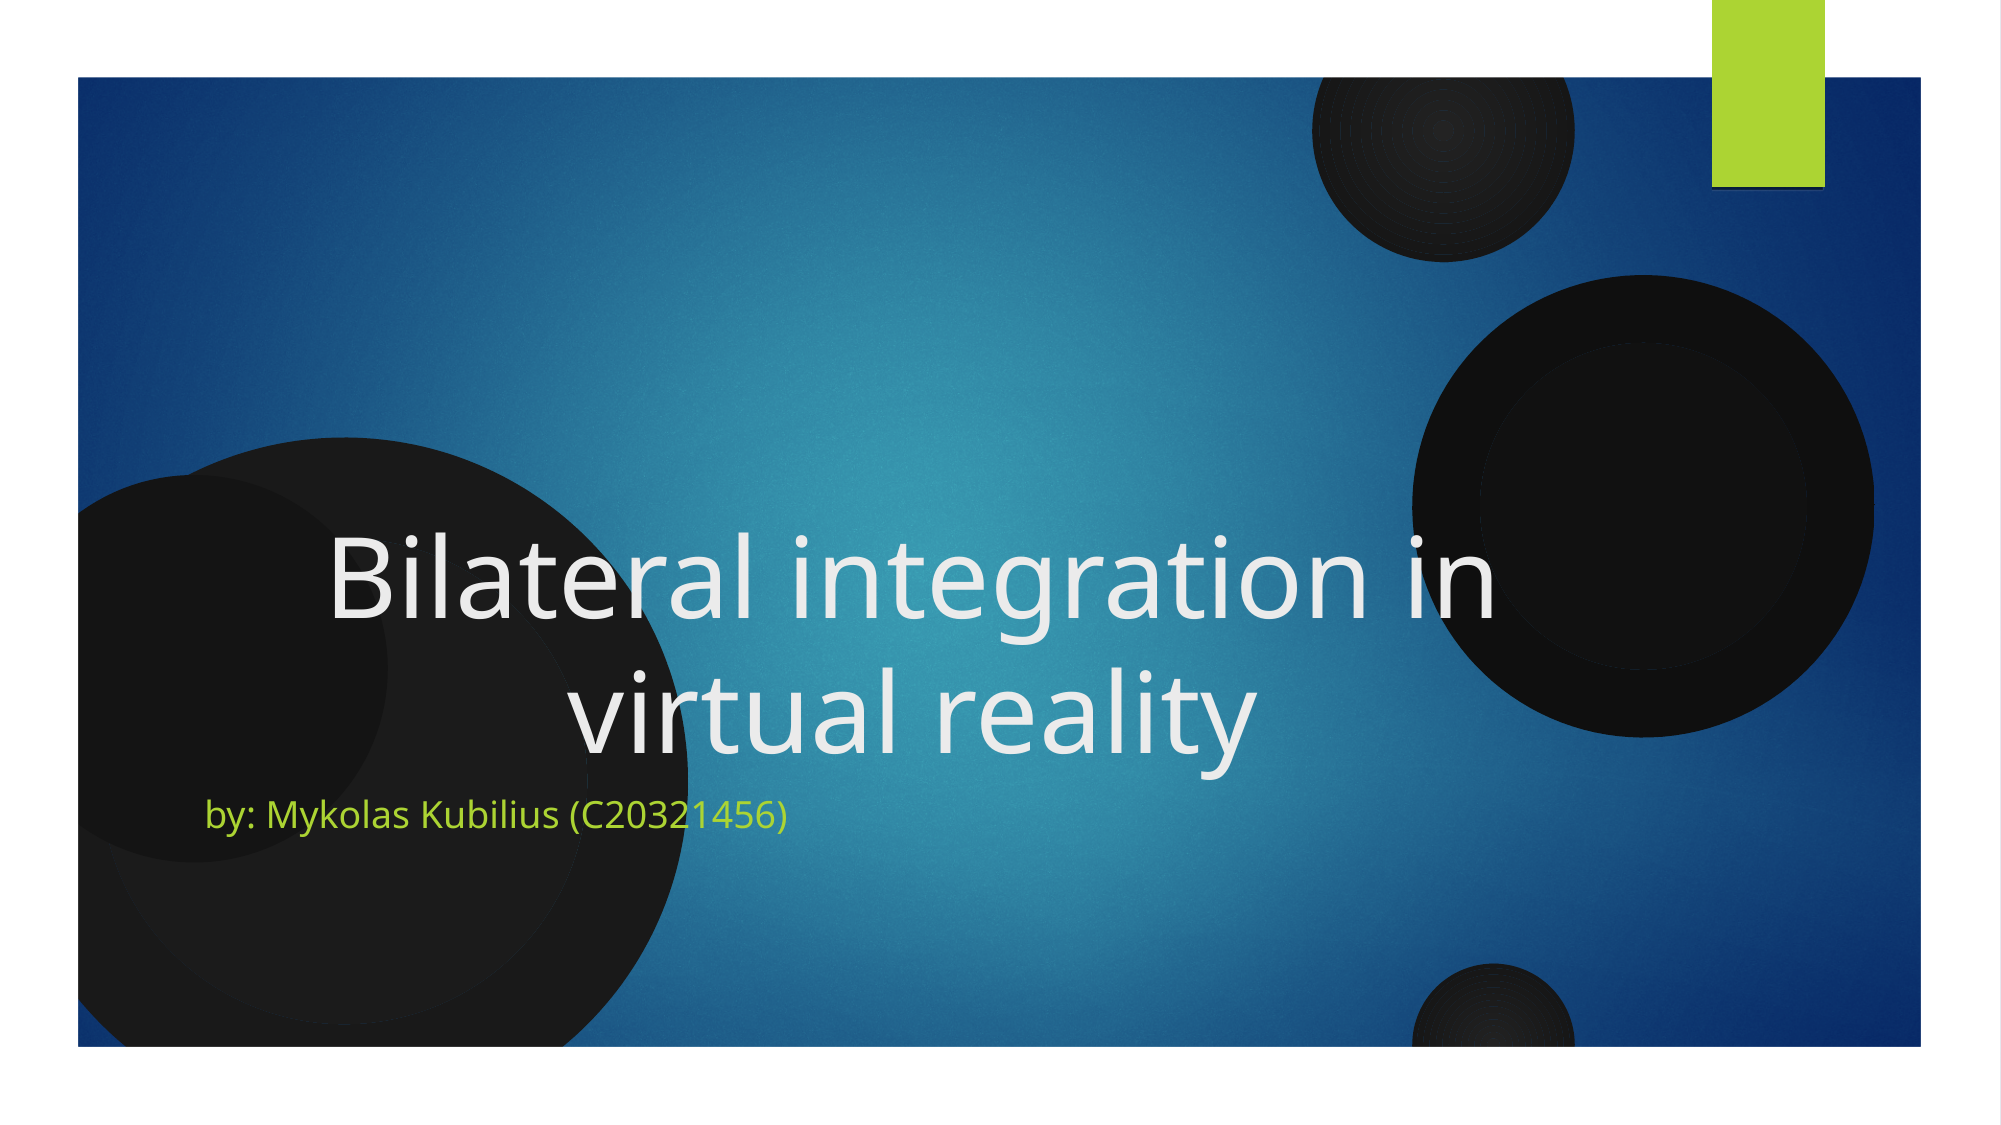

# Bilateral integration in virtual reality
by: Mykolas Kubilius (C20321456)